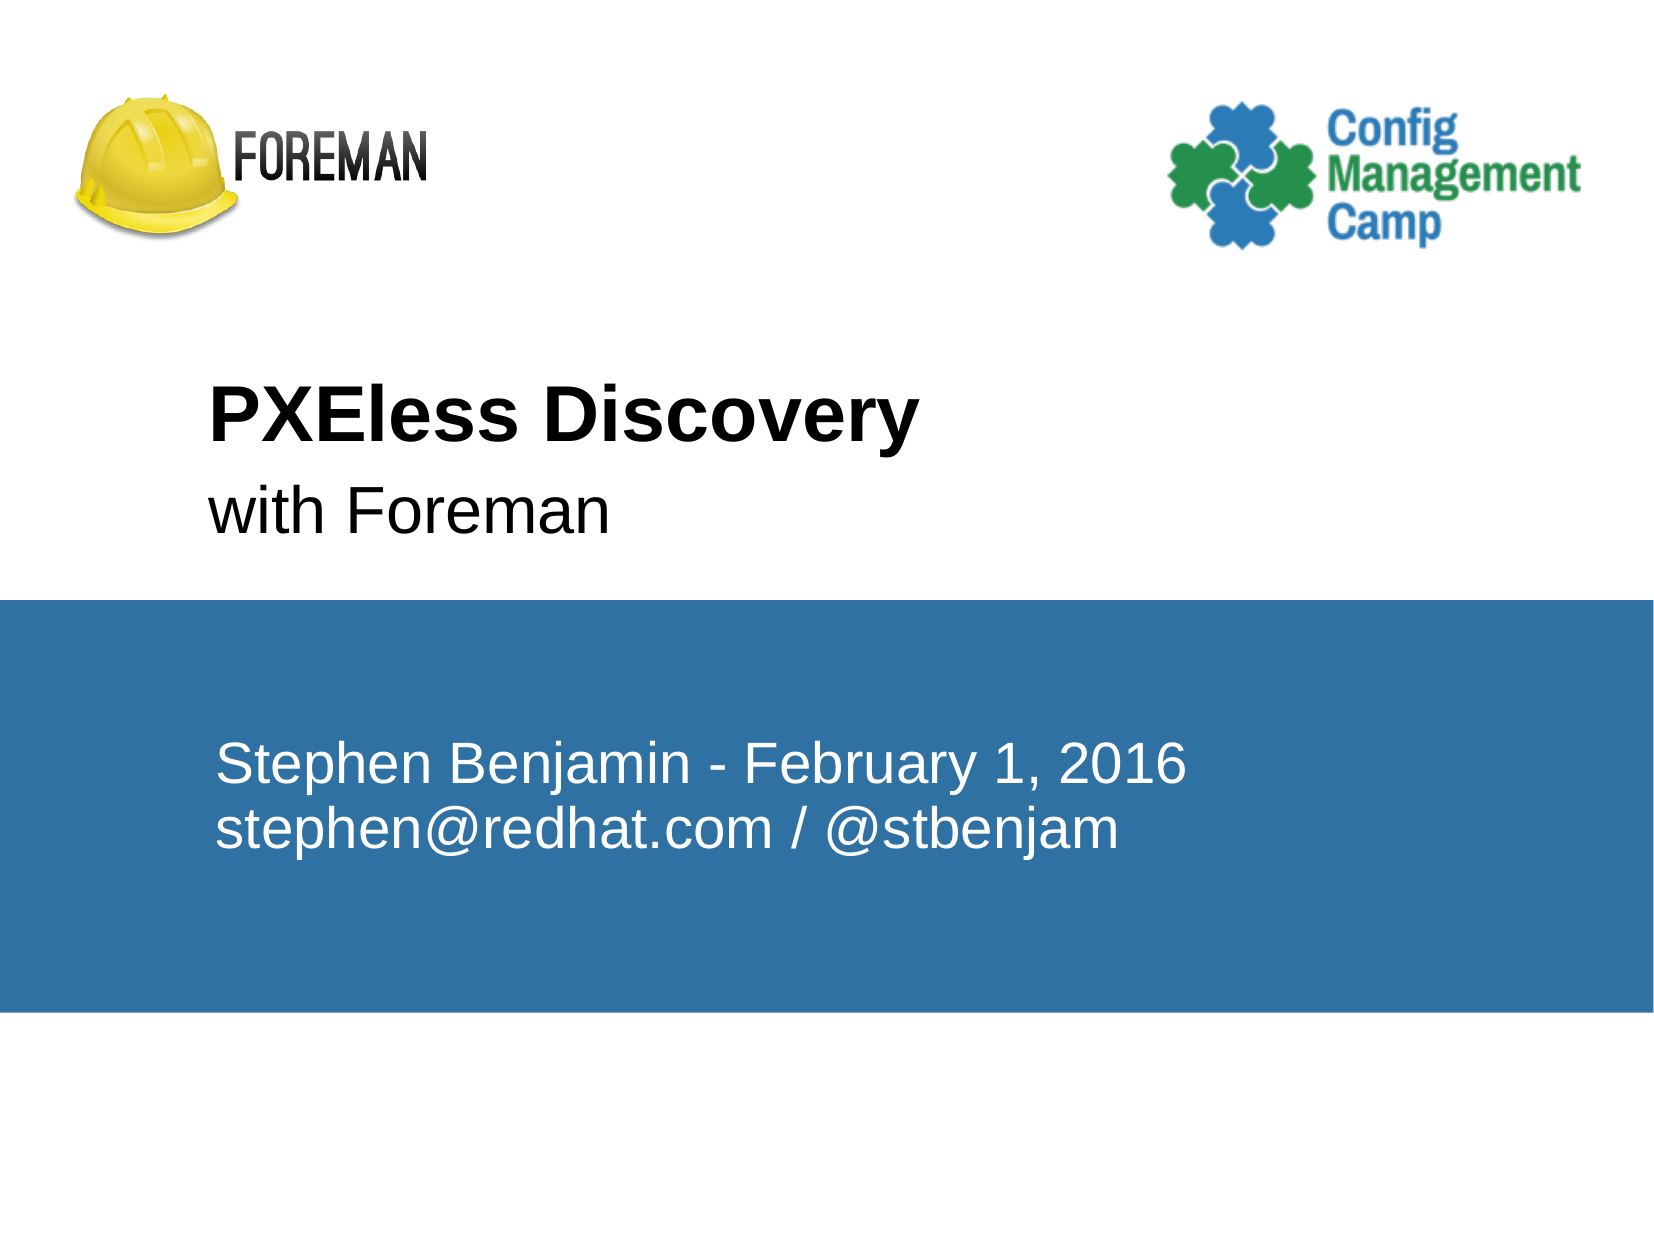

PXEless Discovery
with Foreman
Stephen Benjamin - February 1, 2016
stephen@redhat.com / @stbenjam